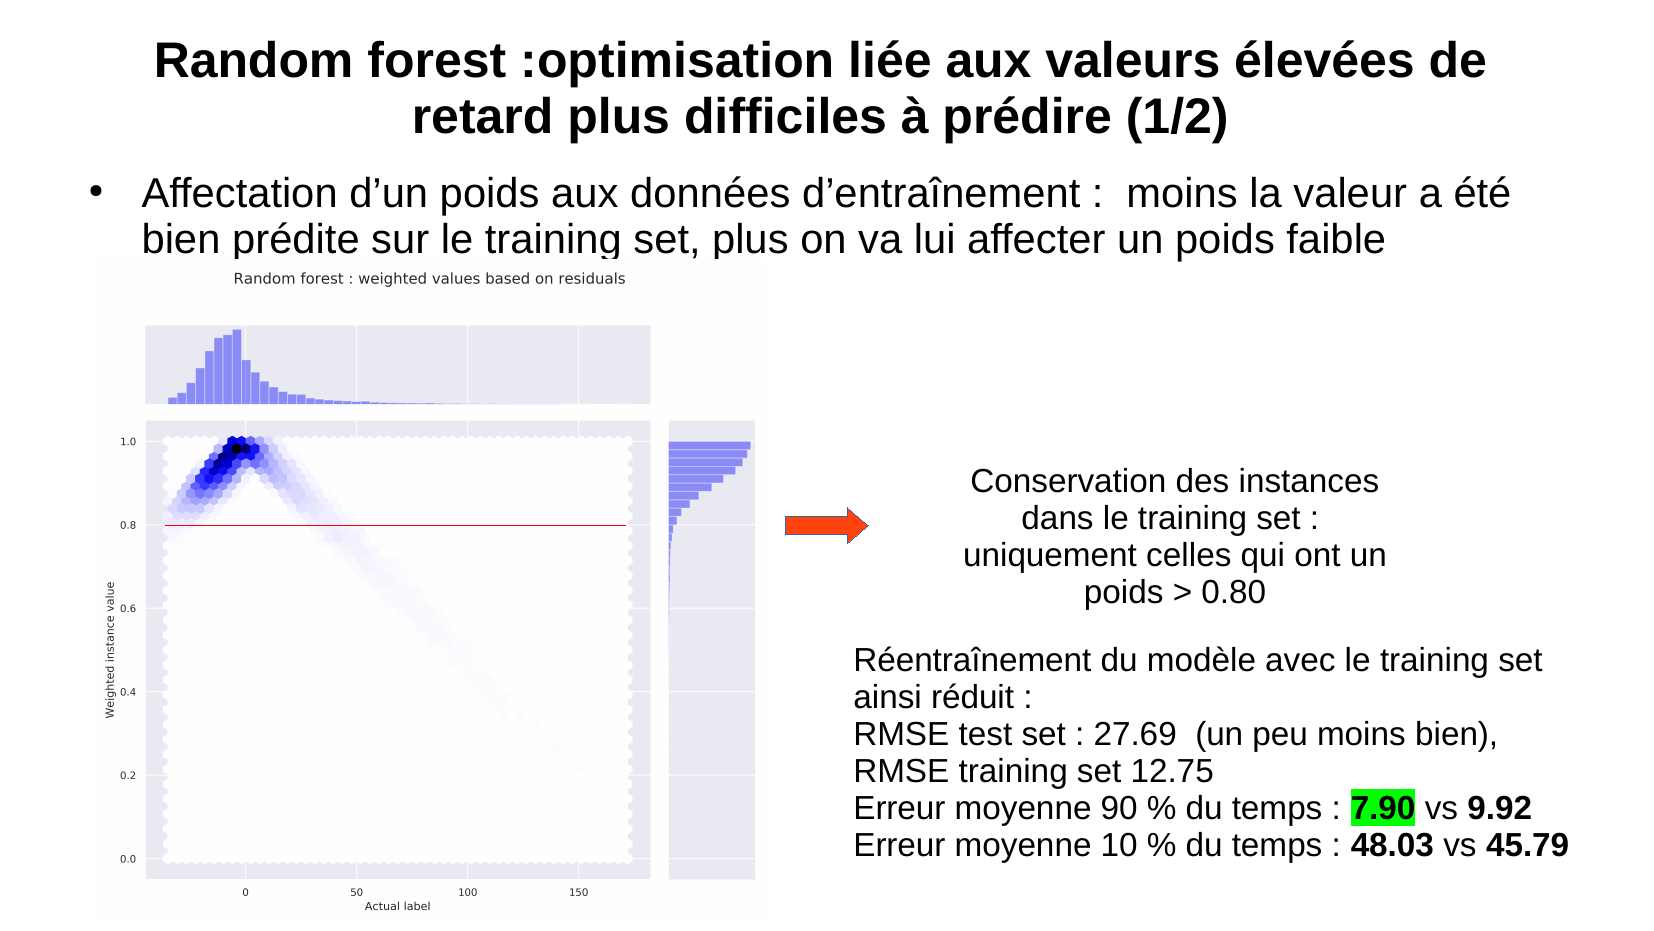

Random forest :optimisation liée aux valeurs élevées de retard plus difficiles à prédire (1/2)
# Affectation d’un poids aux données d’entraînement : moins la valeur a été bien prédite sur le training set, plus on va lui affecter un poids faible
Conservation des instances dans le training set : uniquement celles qui ont un poids > 0.80
Réentraînement du modèle avec le training set ainsi réduit :
RMSE test set : 27.69 (un peu moins bien), RMSE training set 12.75
Erreur moyenne 90 % du temps : 7.90 vs 9.92
Erreur moyenne 10 % du temps : 48.03 vs 45.79